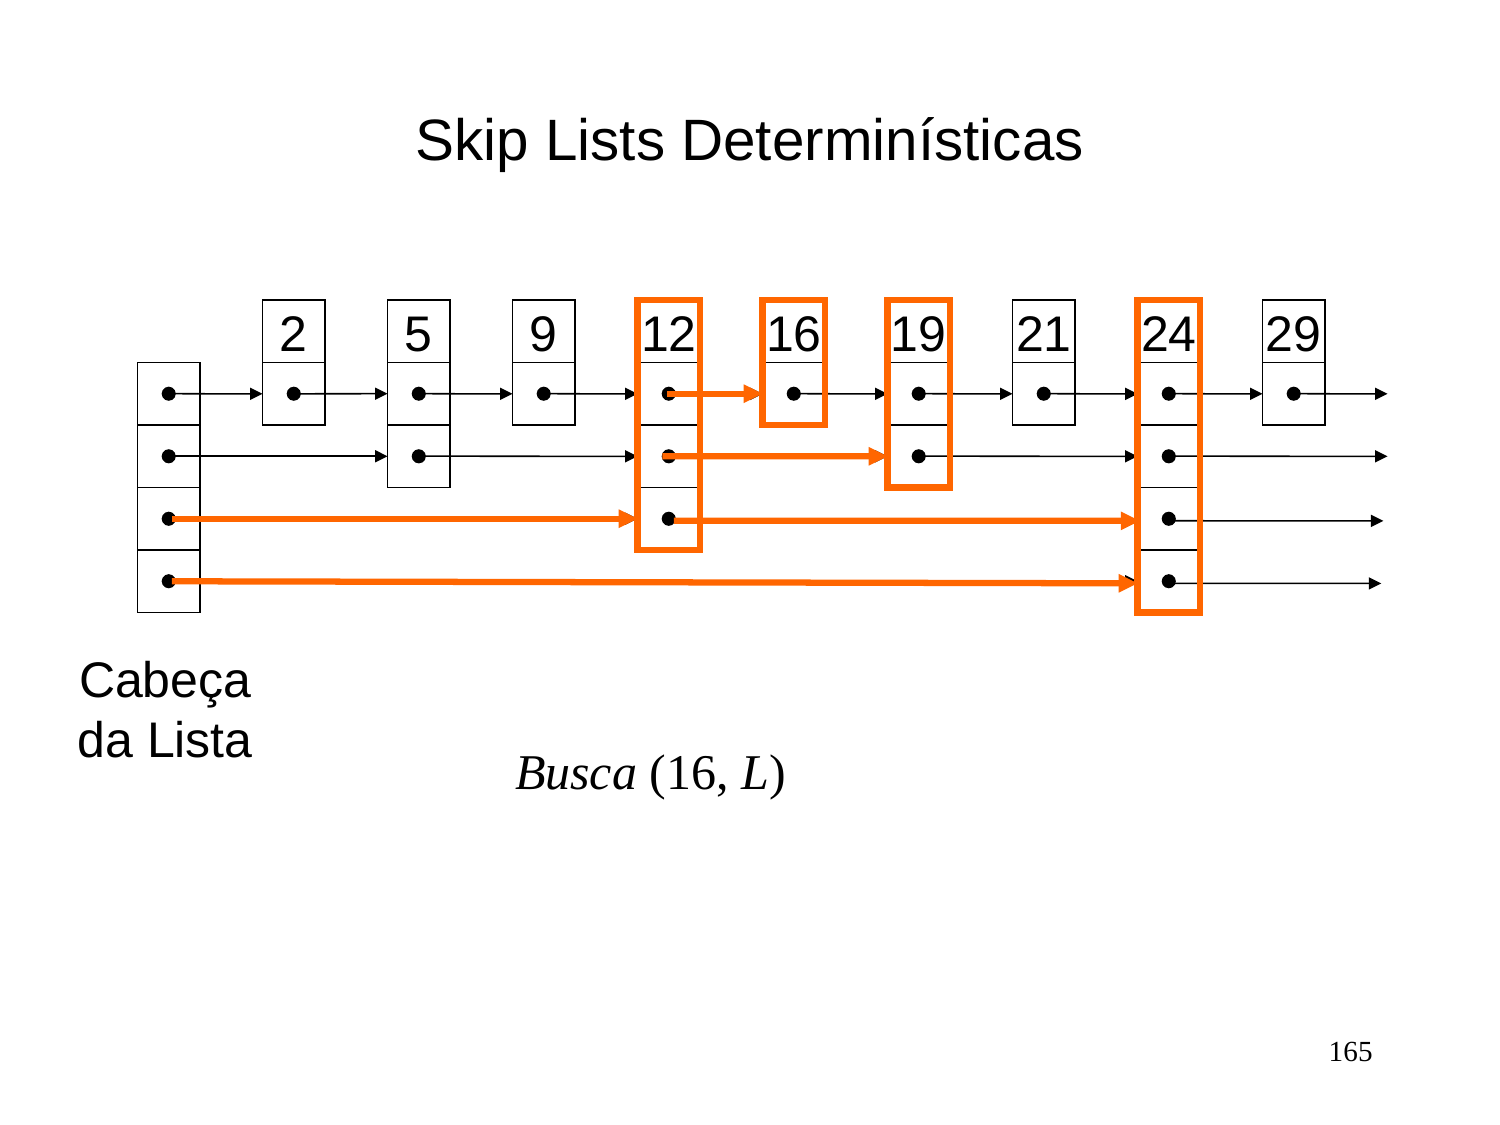

# Skip Lists Determinísticas
2
5
9
12
16
19
21
24
29
Cabeça
da Lista
Busca (16, L)
165